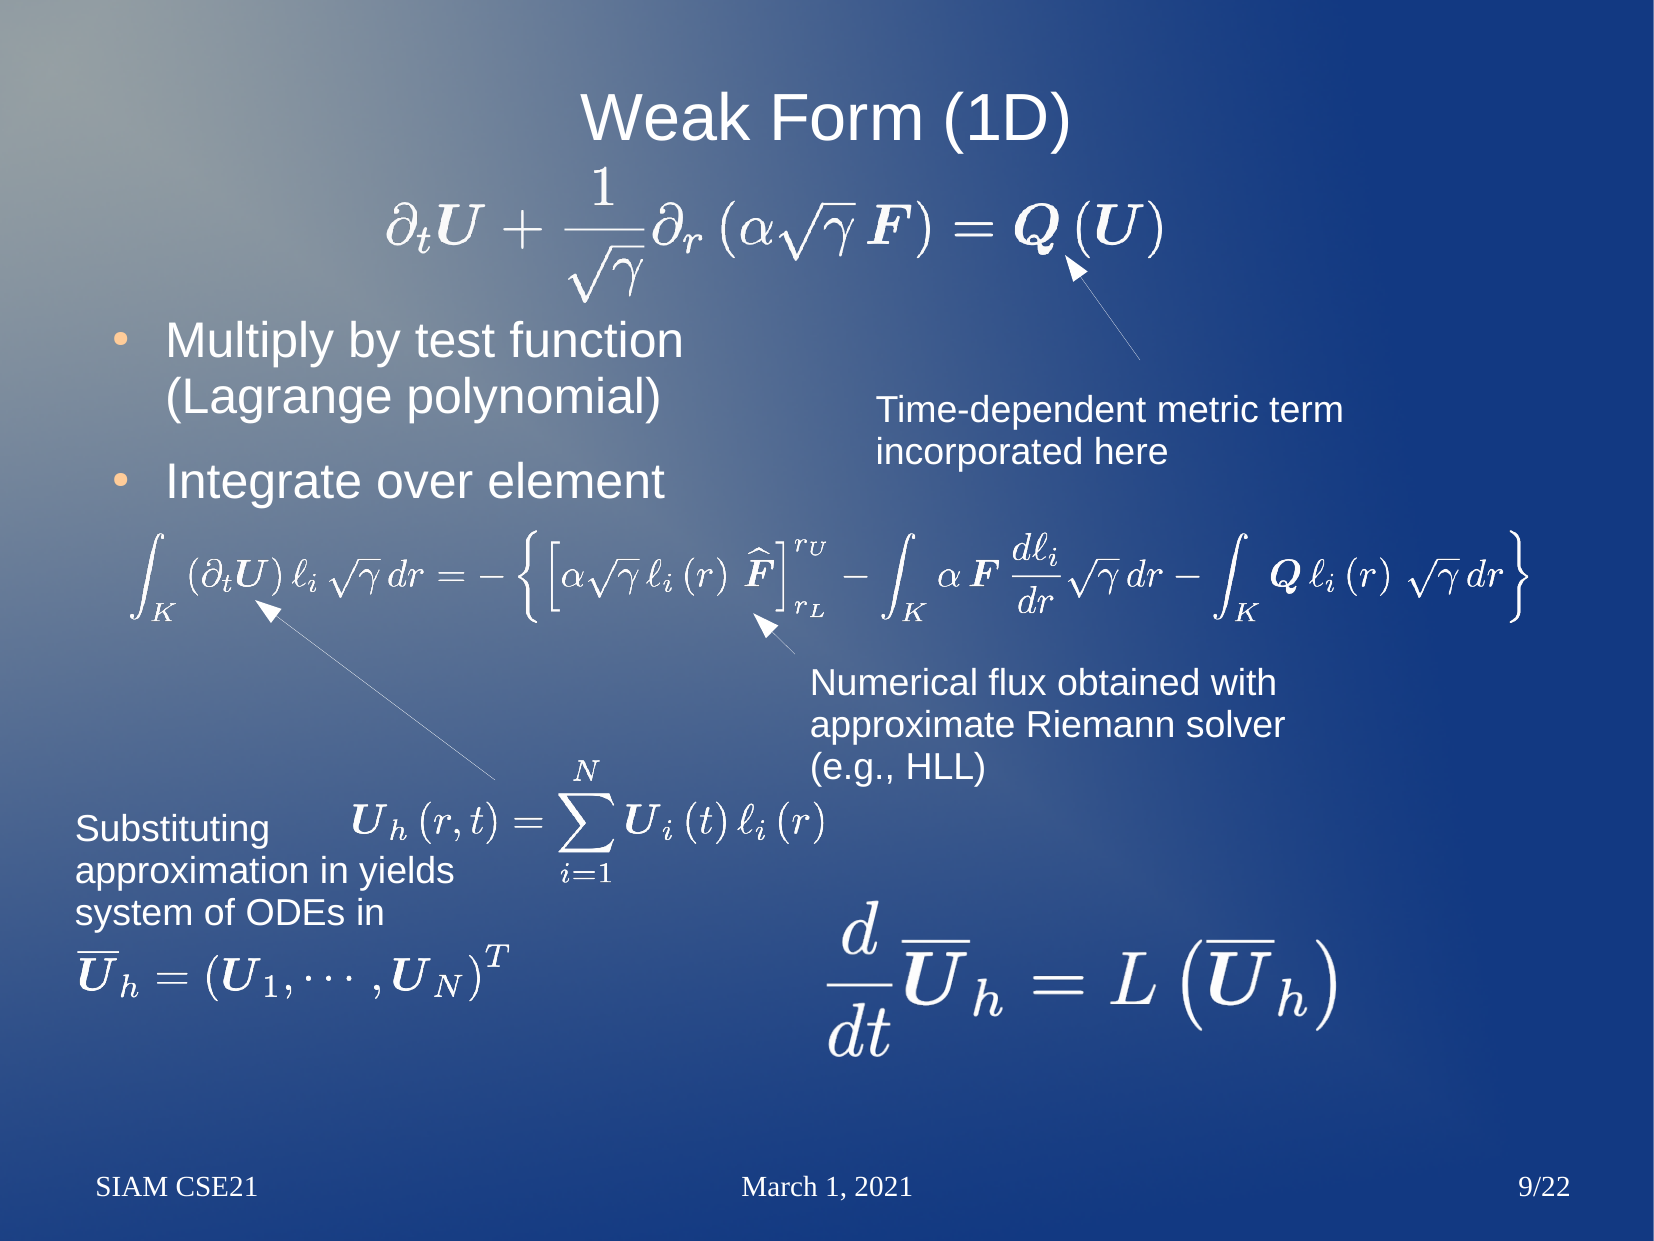

# Weak Form (1D)
Multiply by test function (Lagrange polynomial)
Integrate over element
Time-dependent metric term incorporated here
Numerical flux obtained with approximate Riemann solver (e.g., HLL)
Substituting approximation in yields system of ODEs in
9